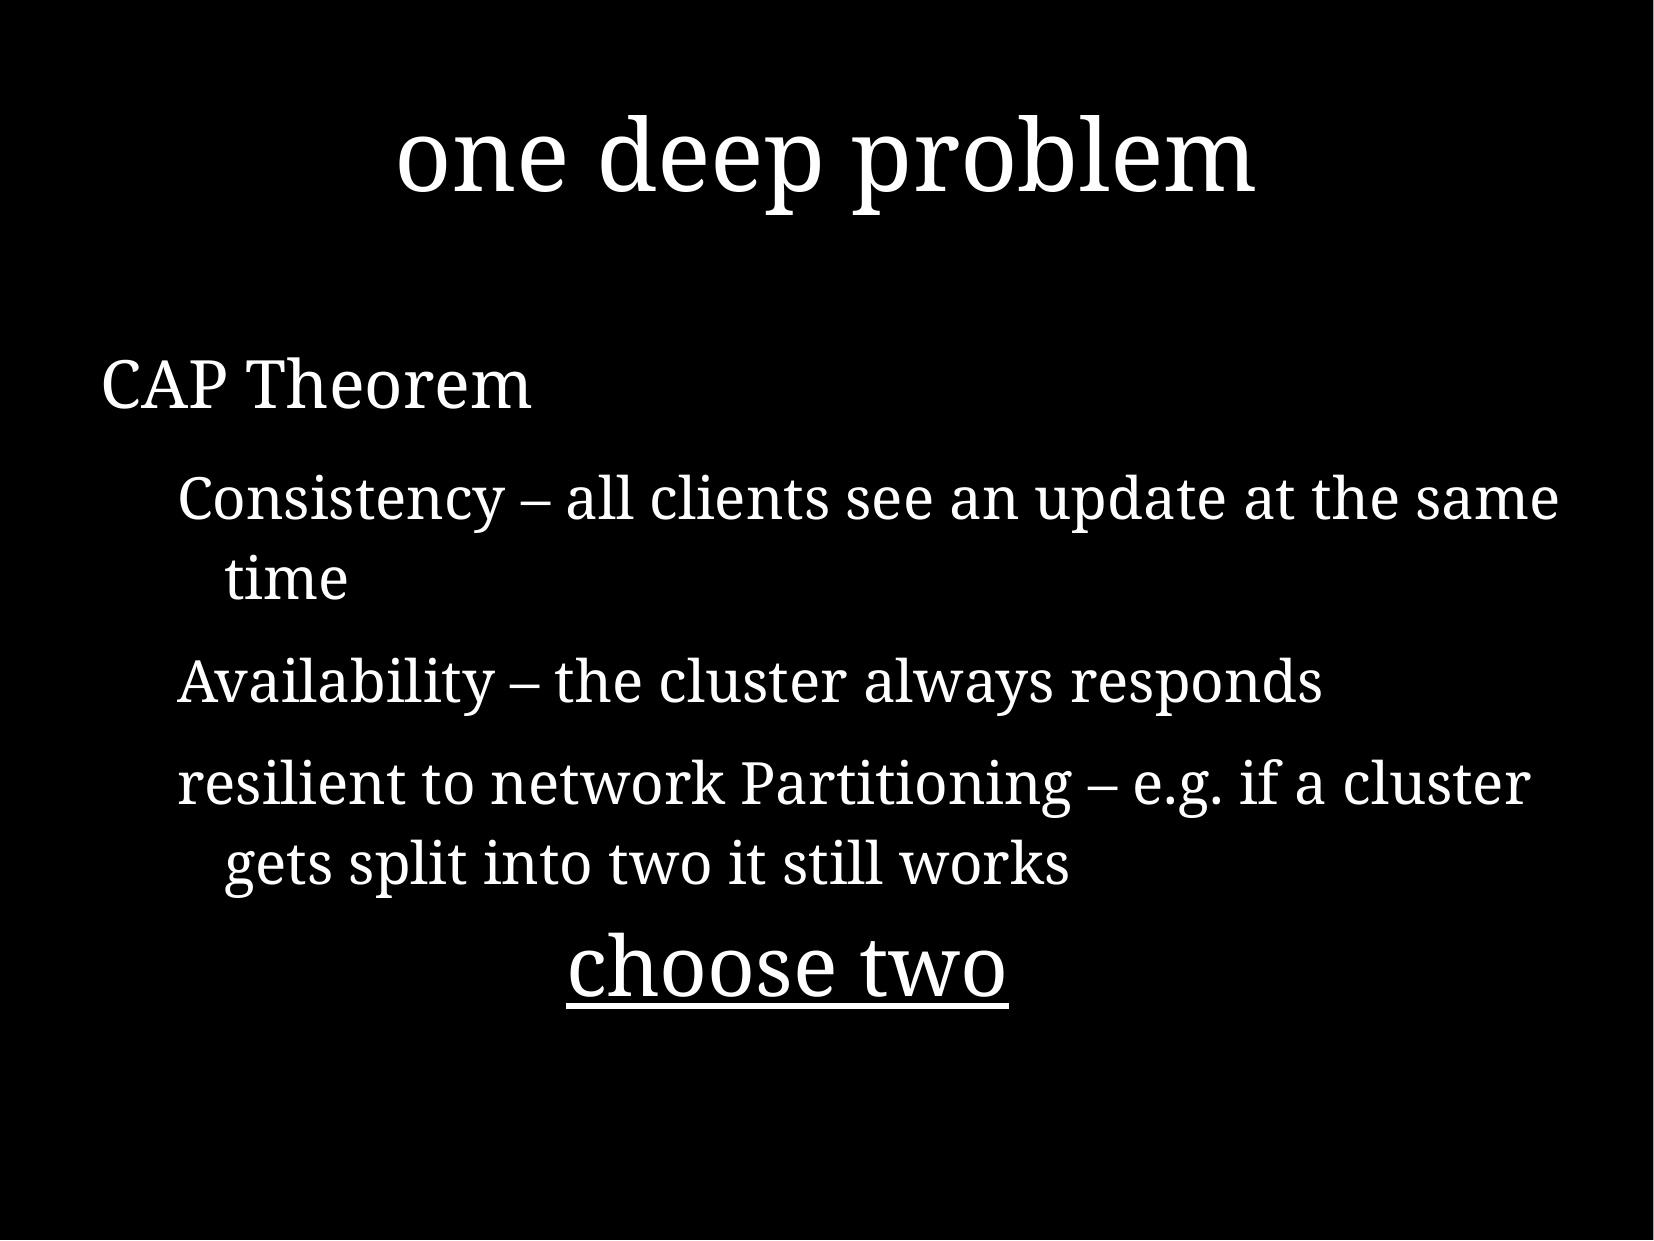

# one deep problem
CAP Theorem
Consistency – all clients see an update at the same time
Availability – the cluster always responds
resilient to network Partitioning – e.g. if a cluster gets split into two it still works
choose two